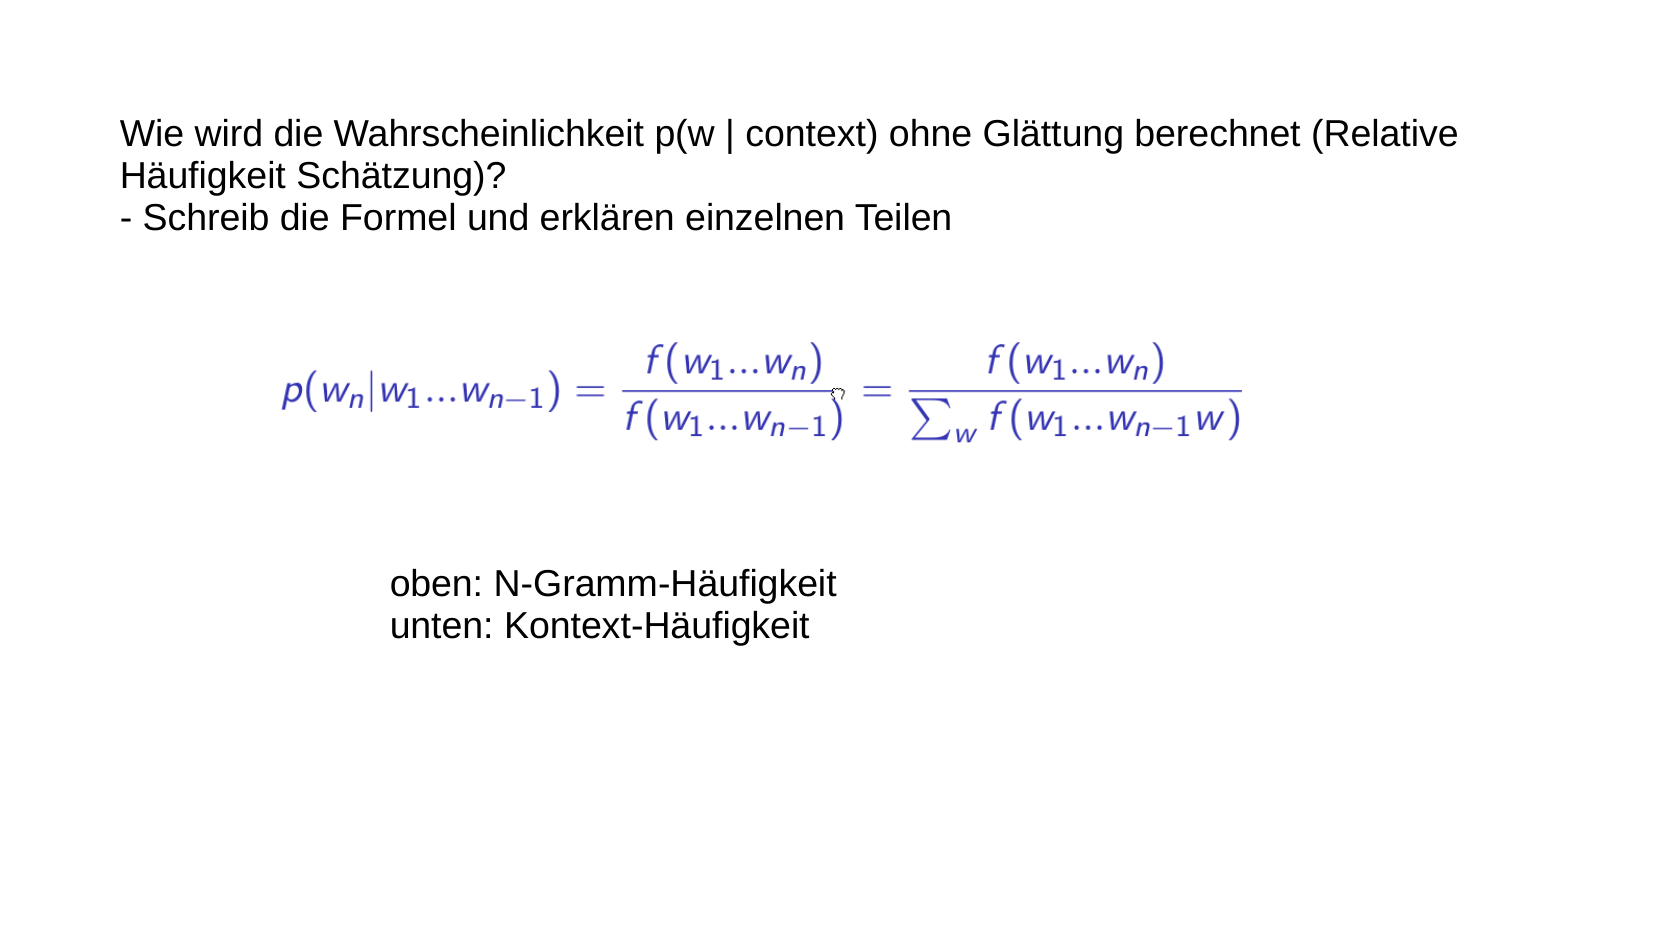

Wie wird die Wahrscheinlichkeit p(w | context) ohne Glättung berechnet (Relative Häufigkeit Schätzung)?
- Schreib die Formel und erklären einzelnen Teilen
oben: N-Gramm-Häufigkeit
unten: Kontext-Häufigkeit